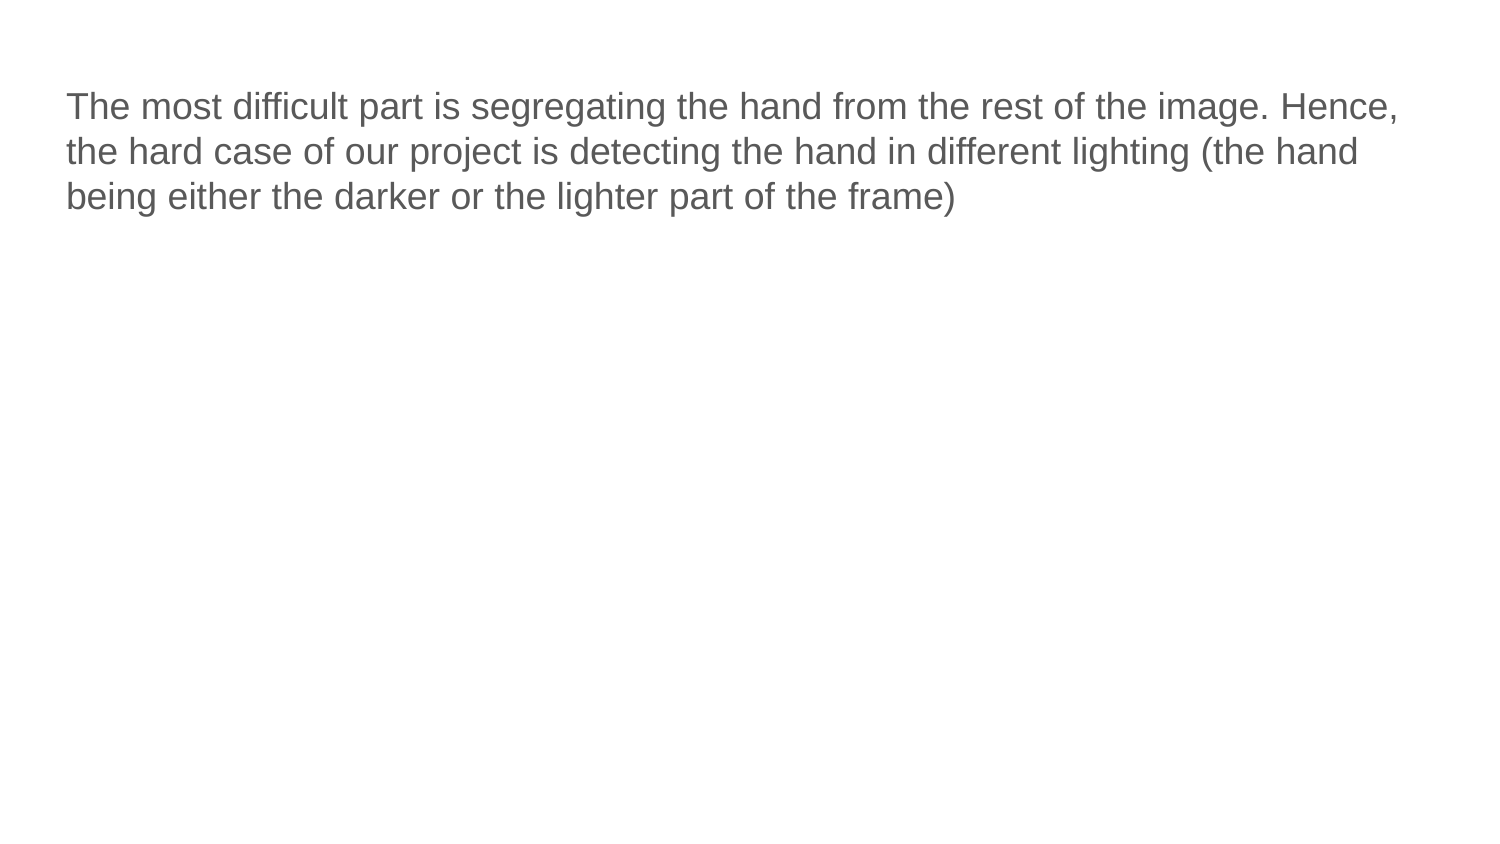

# The most difficult part is segregating the hand from the rest of the image. Hence, the hard case of our project is detecting the hand in different lighting (the hand being either the darker or the lighter part of the frame)